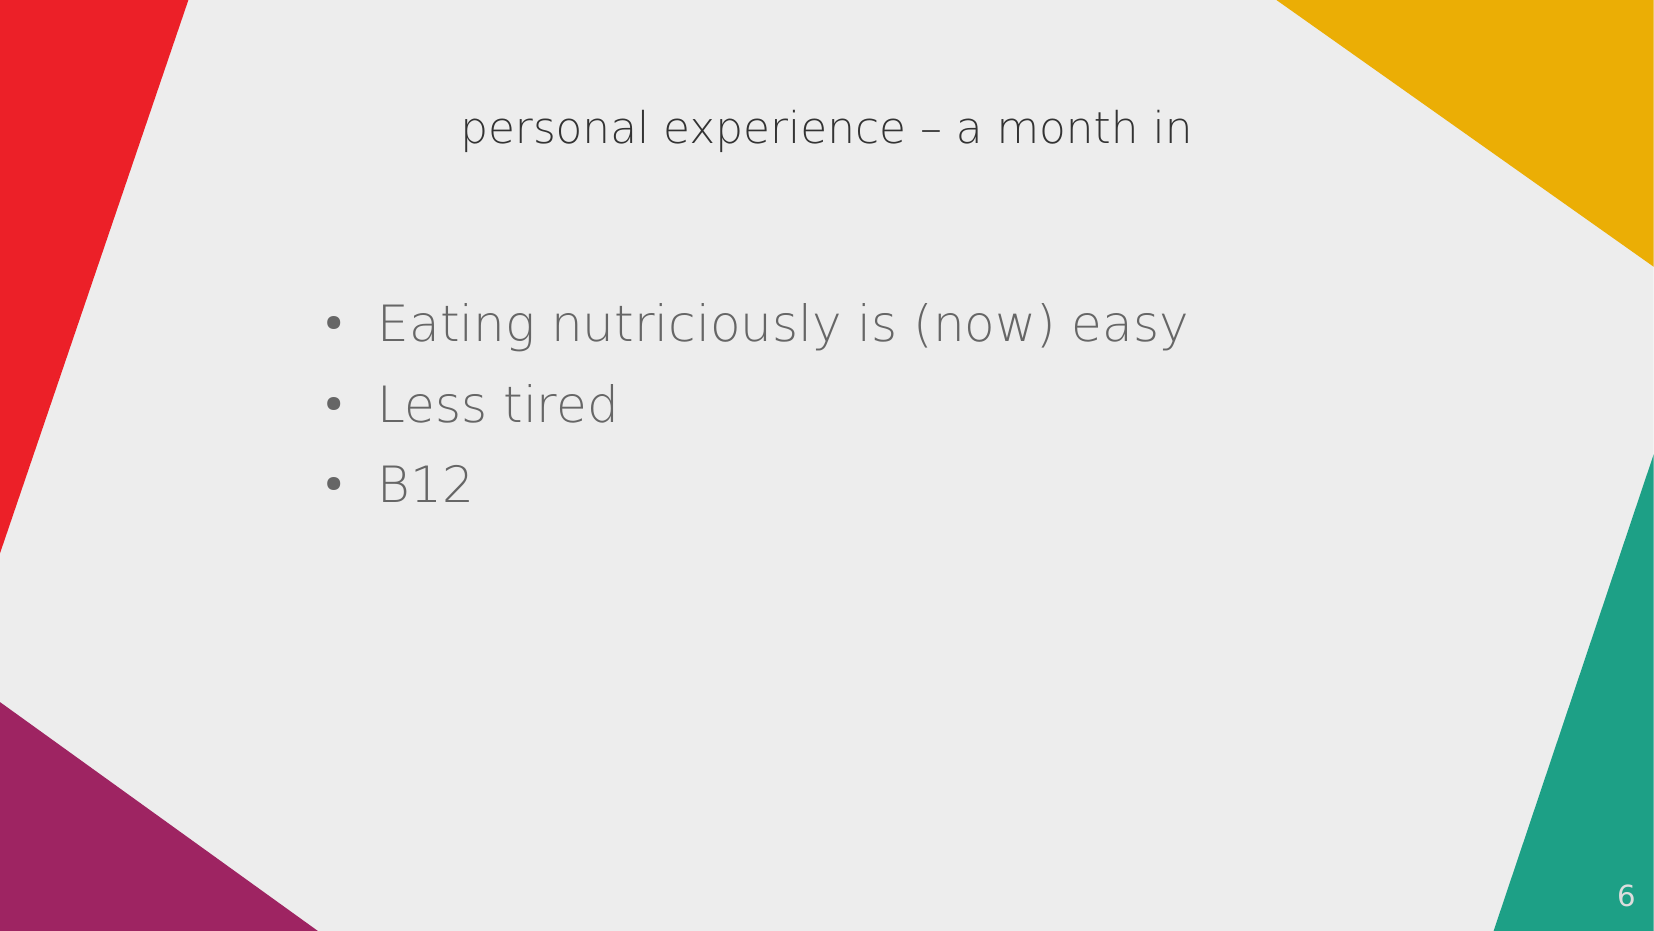

# personal experience – a month in
Eating nutriciously is (now) easy
Less tired
B12
6